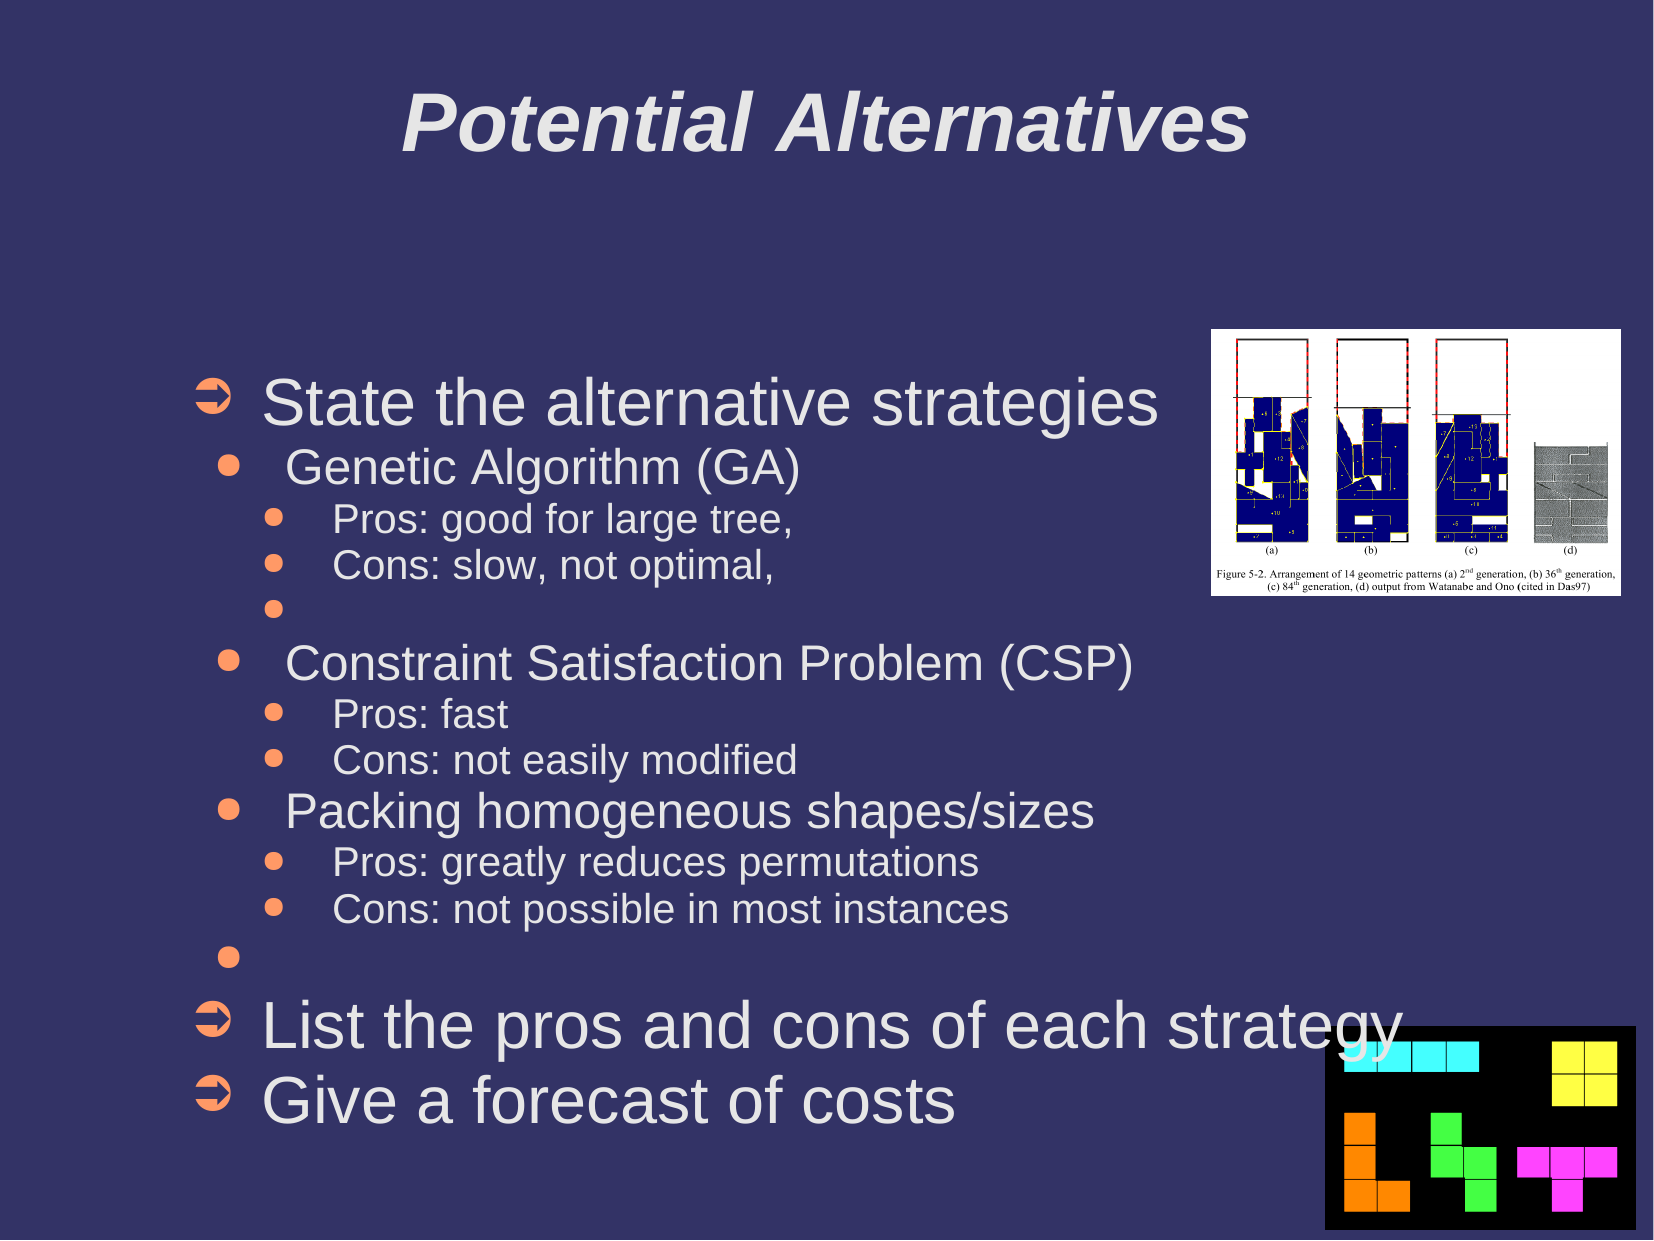

# Potential Alternatives
State the alternative strategies
Genetic Algorithm (GA)
Pros: good for large tree,
Cons: slow, not optimal,
Constraint Satisfaction Problem (CSP)
Pros: fast
Cons: not easily modified
Packing homogeneous shapes/sizes
Pros: greatly reduces permutations
Cons: not possible in most instances
List the pros and cons of each strategy
Give a forecast of costs